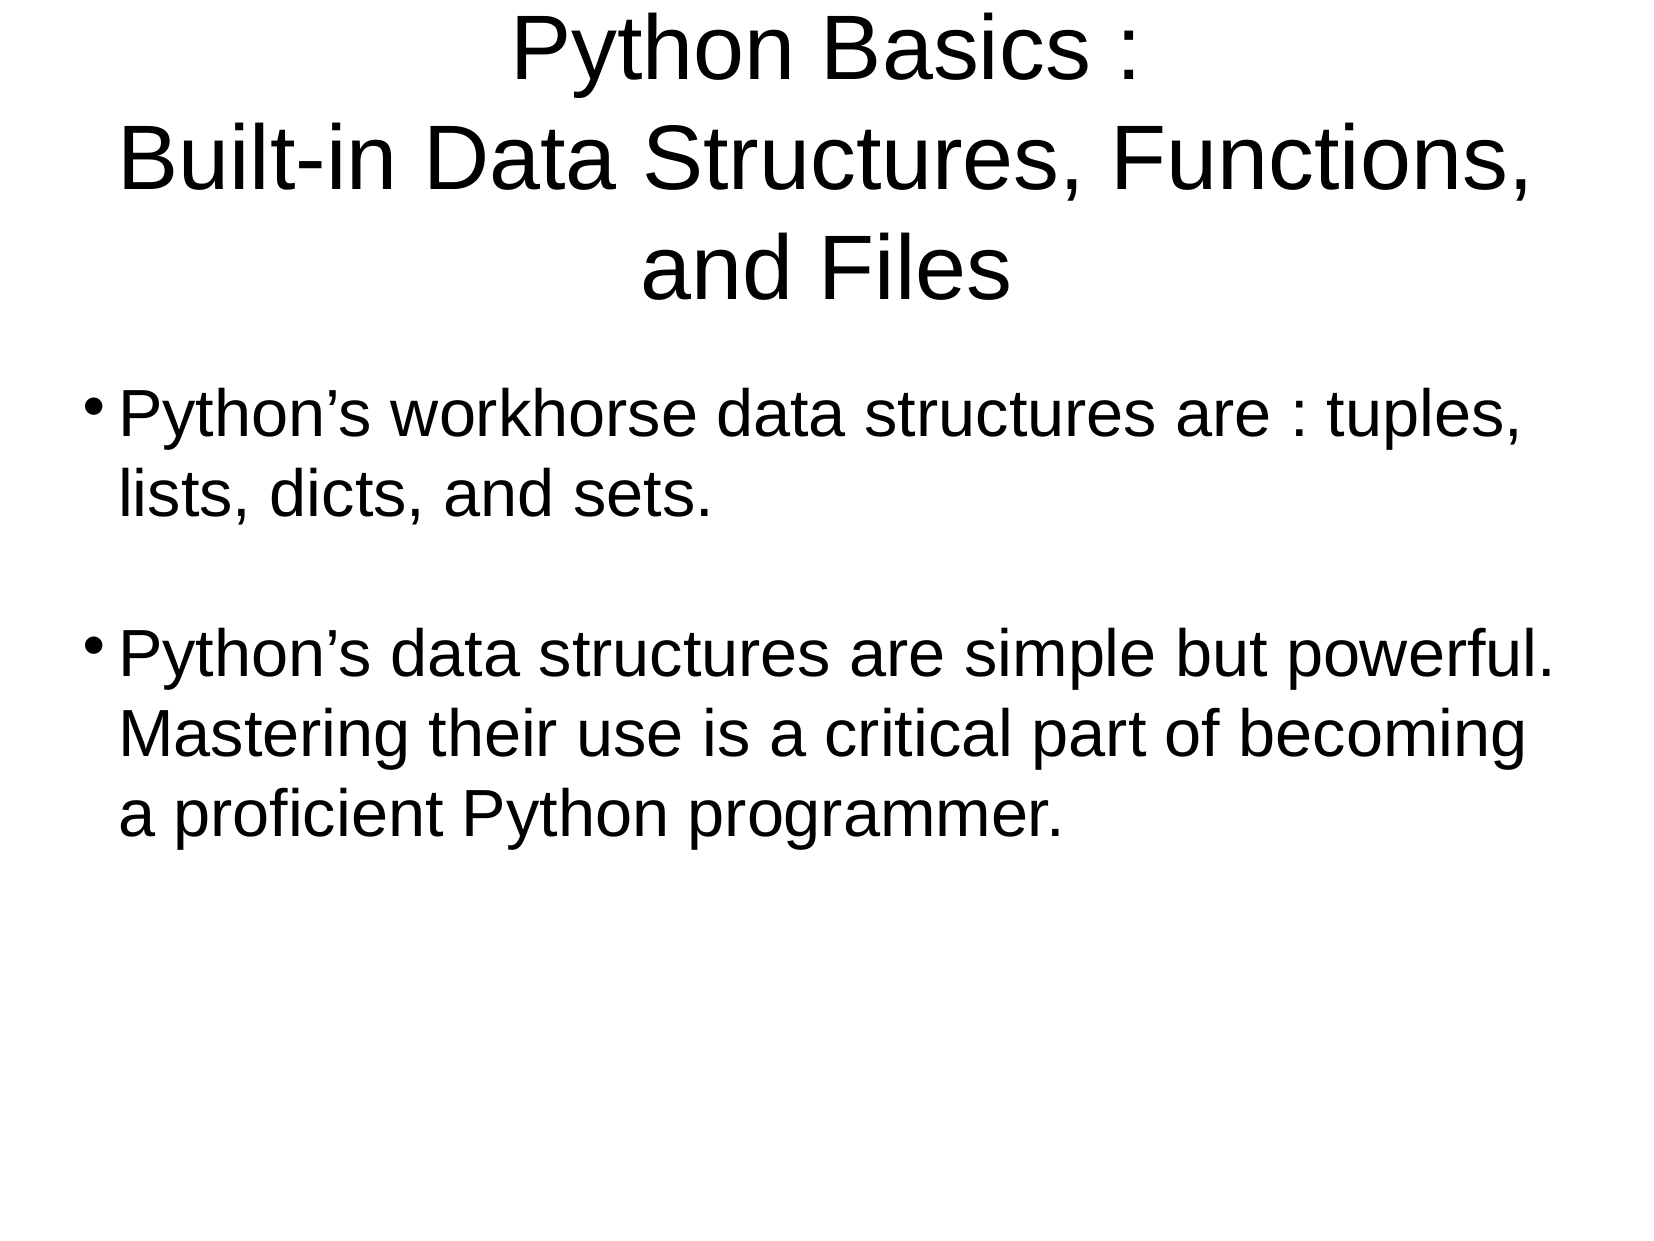

Python Basics :
Built-in Data Structures, Functions,
and Files
Python’s workhorse data structures are : tuples, lists, dicts, and sets.
Python’s data structures are simple but powerful. Mastering their use is a critical part of becoming a proficient Python programmer.